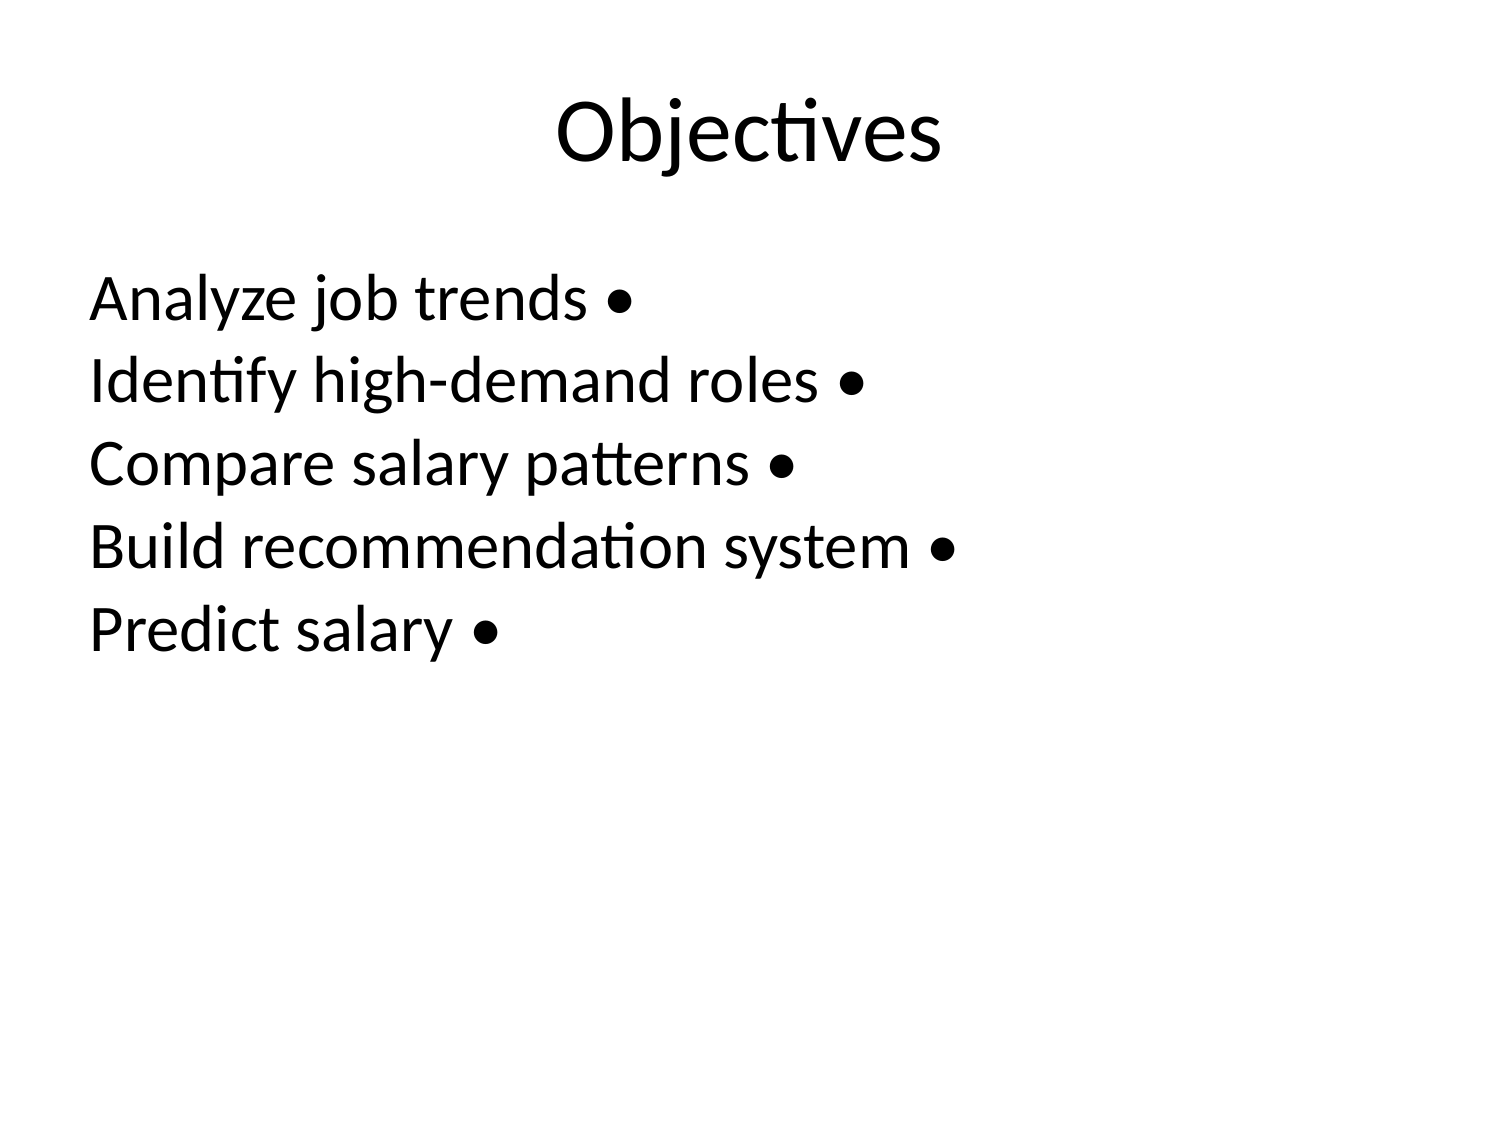

Objectives
• Analyze job trends
• Identify high-demand roles
• Compare salary patterns
• Build recommendation system
• Predict salary